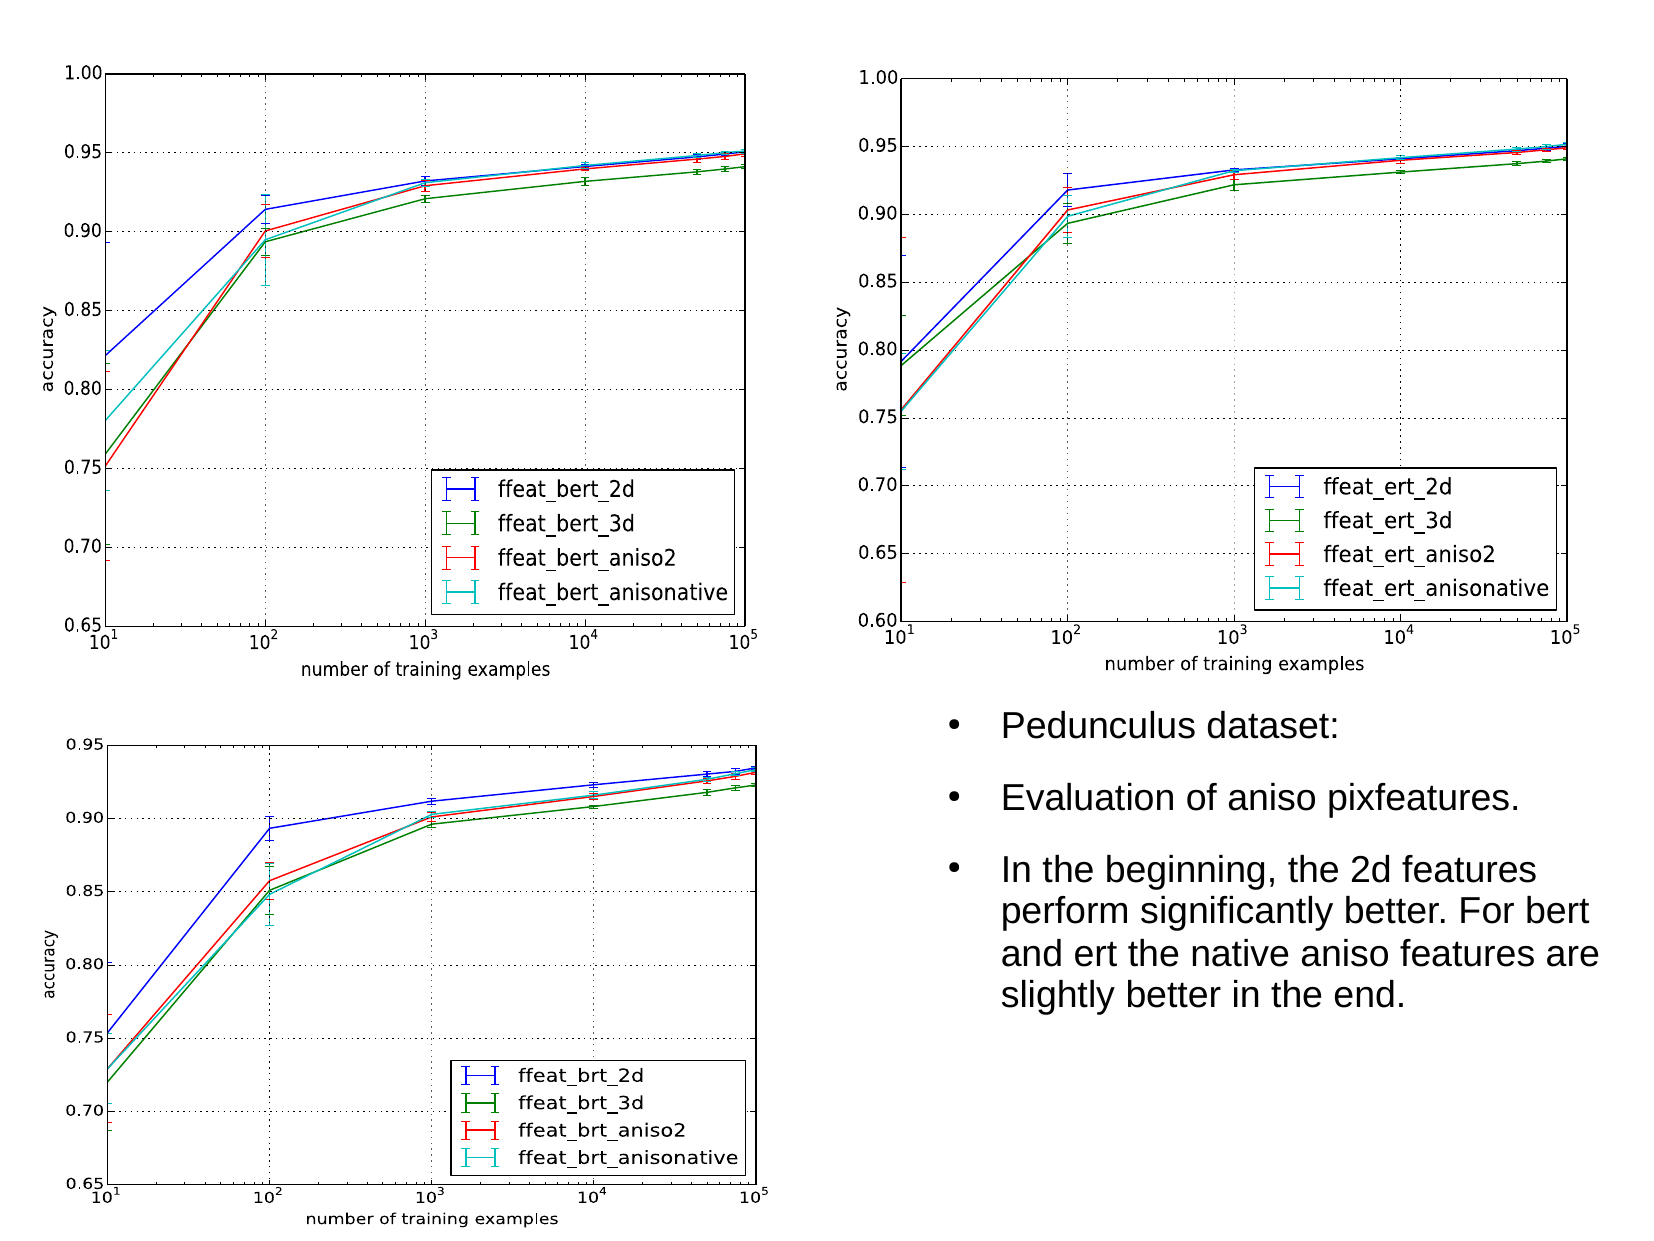

# Pedunculus dataset:
Evaluation of aniso pixfeatures.
In the beginning, the 2d features perform significantly better. For bert and ert the native aniso features are slightly better in the end.